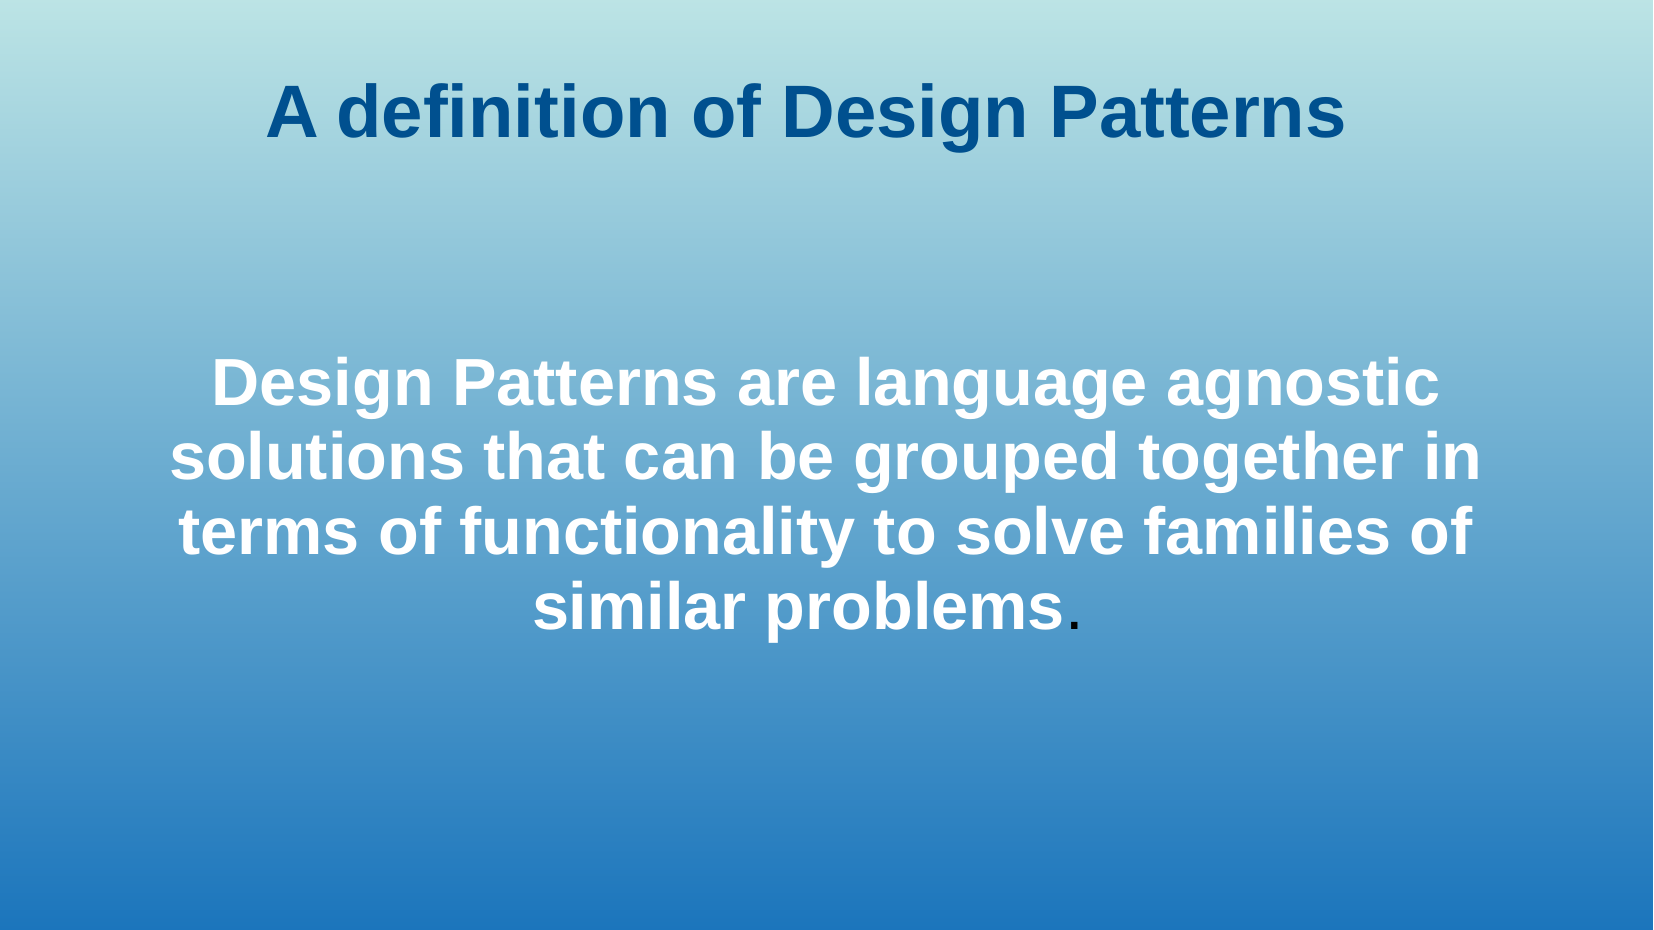

# A definition of Design Patterns
Design Patterns are language agnostic solutions that can be grouped together in terms of functionality to solve families of similar problems.